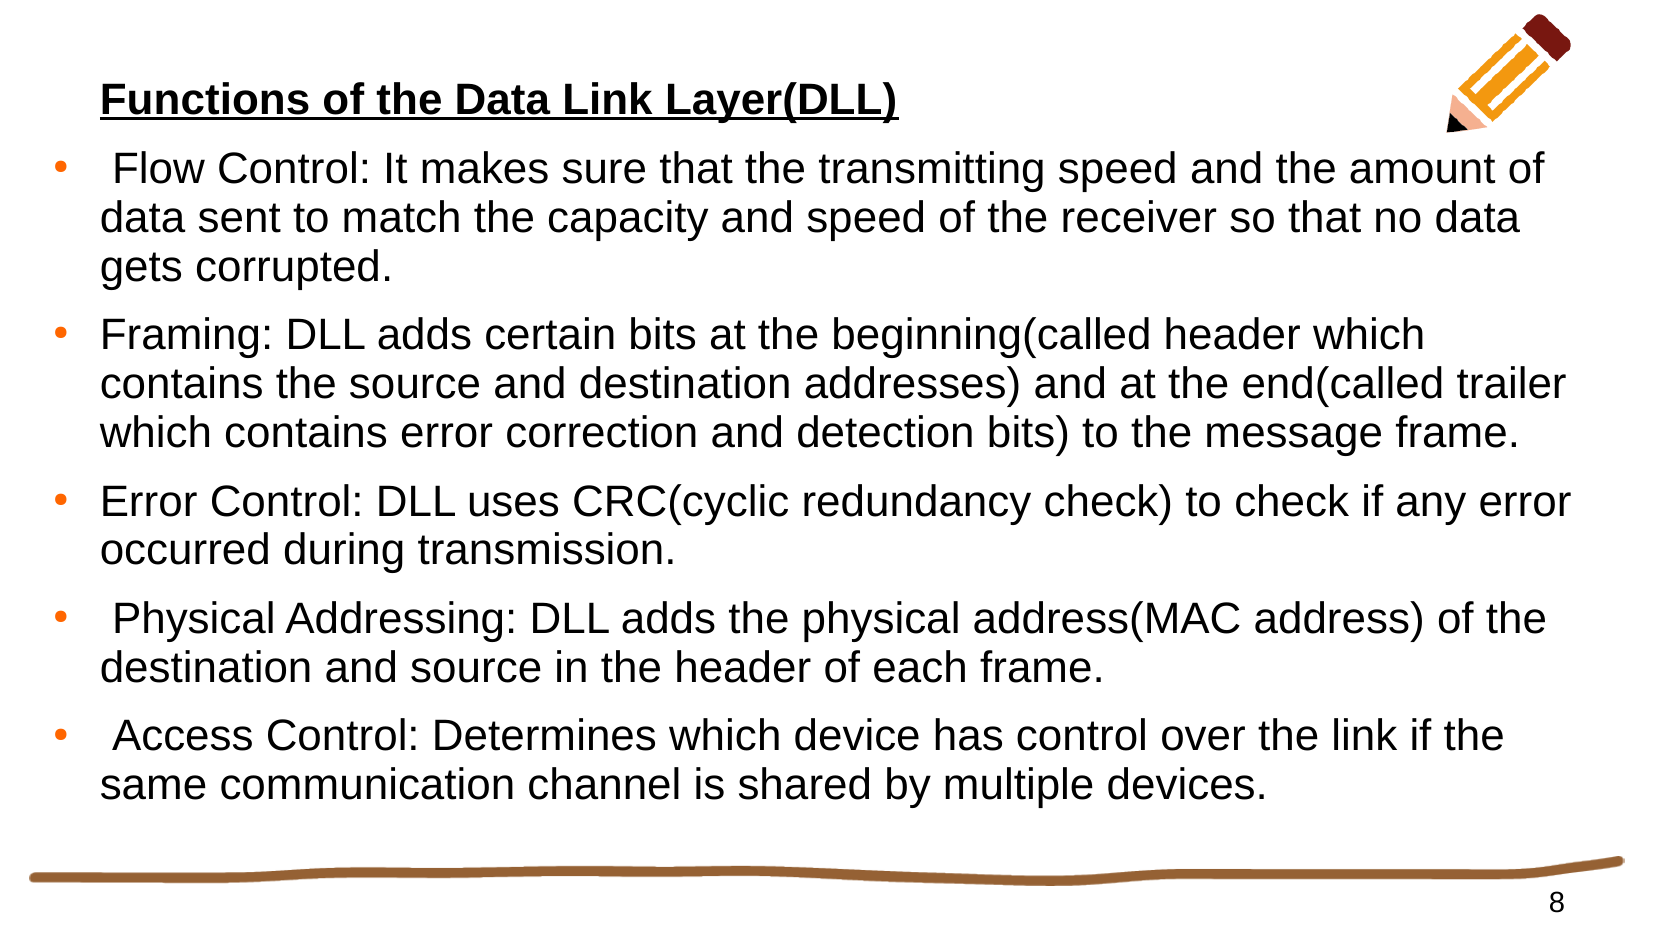

# Functions of the Data Link Layer(DLL)
 Flow Control: It makes sure that the transmitting speed and the amount of data sent to match the capacity and speed of the receiver so that no data gets corrupted.
Framing: DLL adds certain bits at the beginning(called header which contains the source and destination addresses) and at the end(called trailer which contains error correction and detection bits) to the message frame.
Error Control: DLL uses CRC(cyclic redundancy check) to check if any error occurred during transmission.
 Physical Addressing: DLL adds the physical address(MAC address) of the destination and source in the header of each frame.
 Access Control: Determines which device has control over the link if the same communication channel is shared by multiple devices.
8